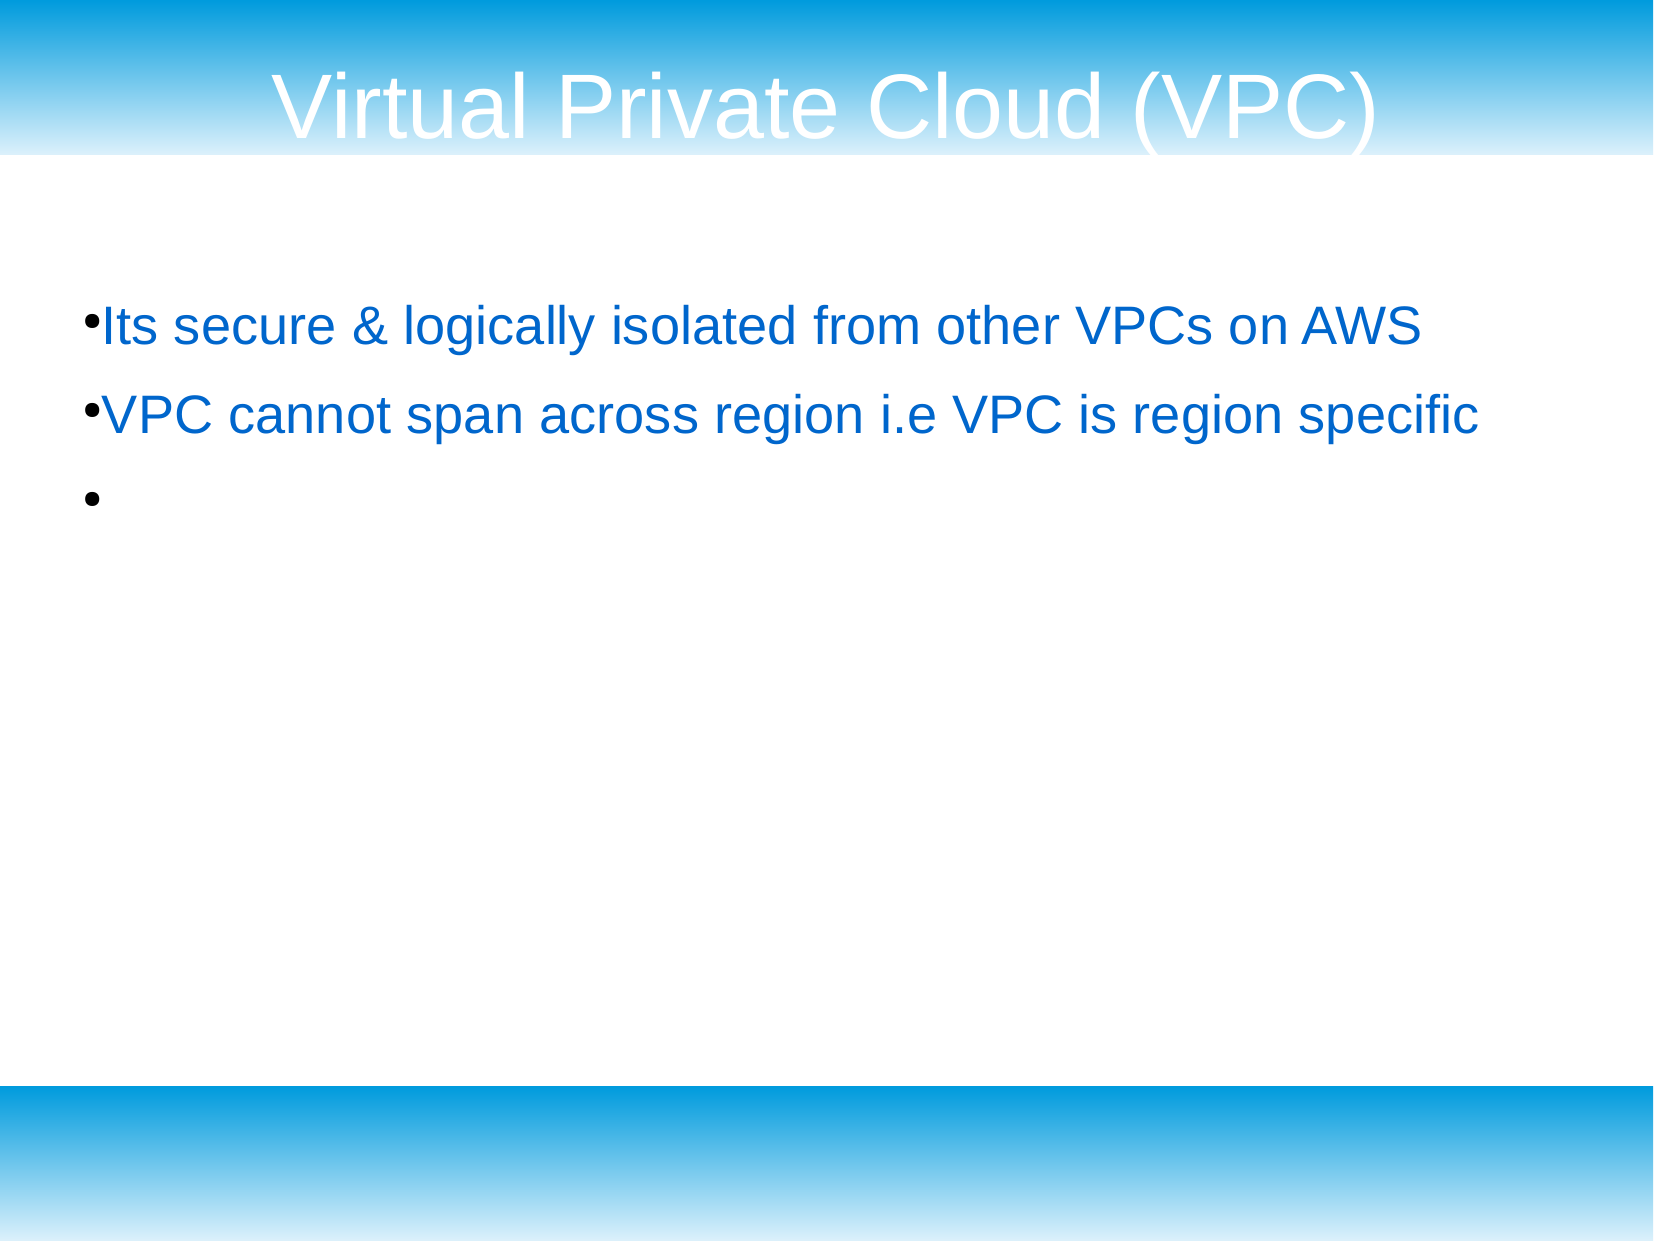

# Virtual Private Cloud (VPC)
Its secure & logically isolated from other VPCs on AWS
VPC cannot span across region i.e VPC is region specific